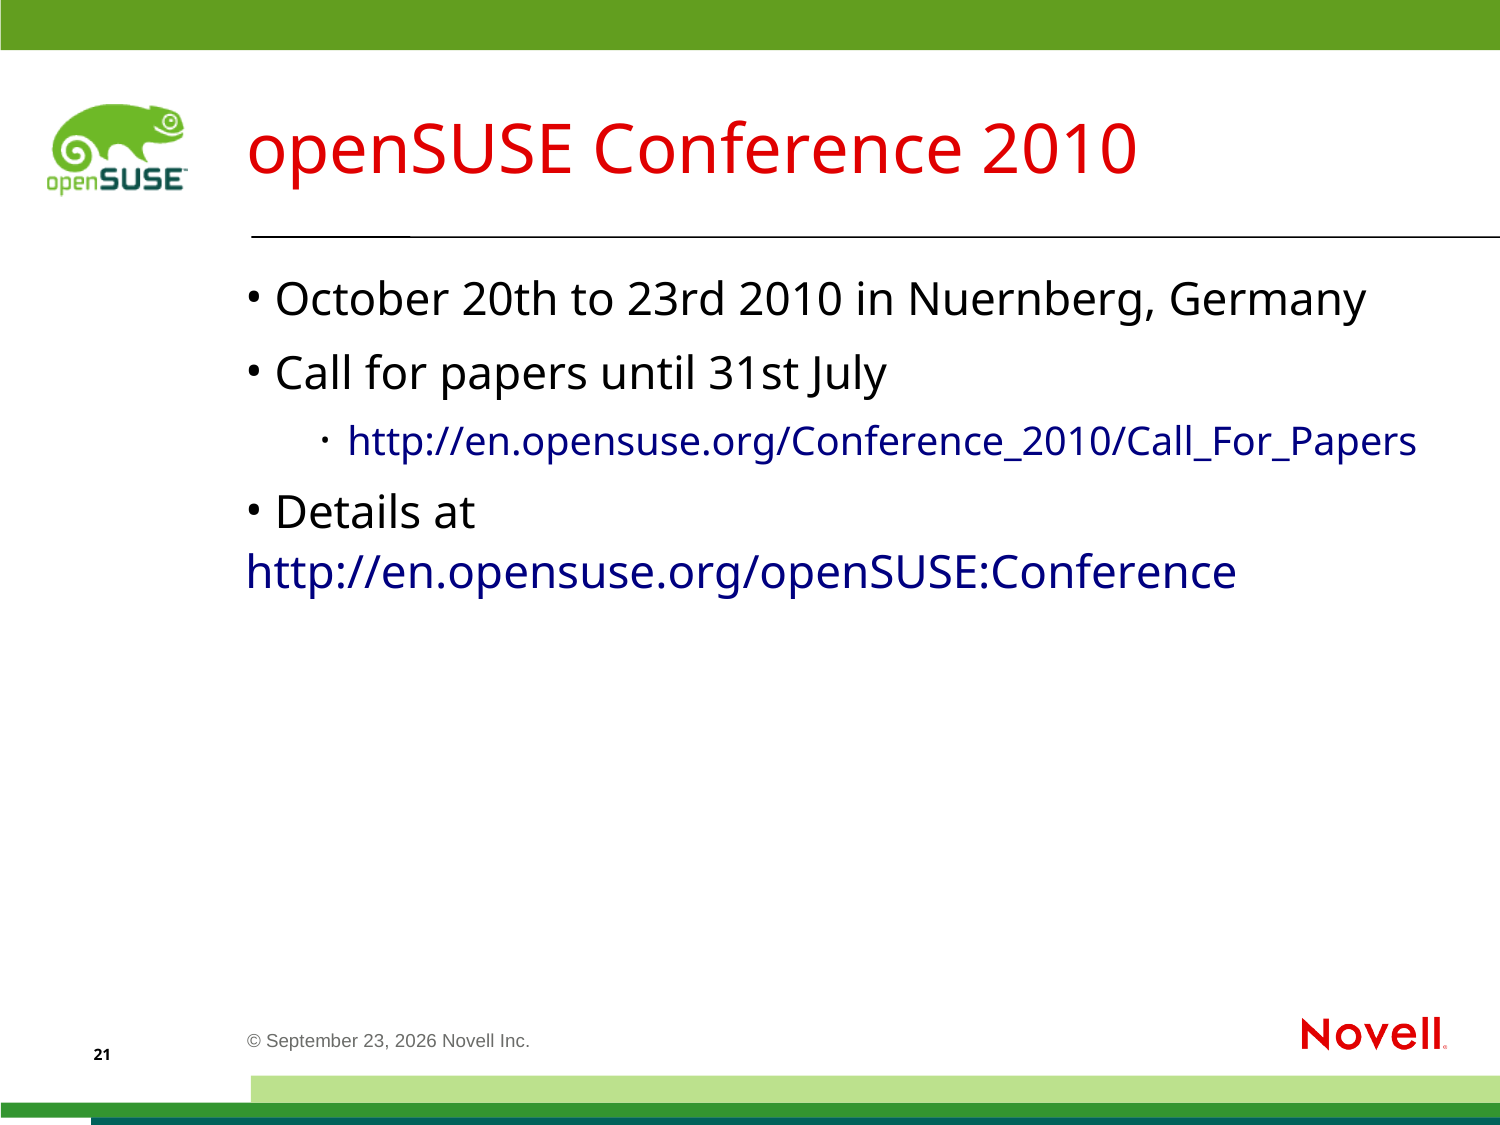

# openSUSE Conference 2010
 October 20th to 23rd 2010 in Nuernberg, Germany
 Call for papers until 31st July
http://en.opensuse.org/Conference_2010/Call_For_Papers
 Details at http://en.opensuse.org/openSUSE:Conference